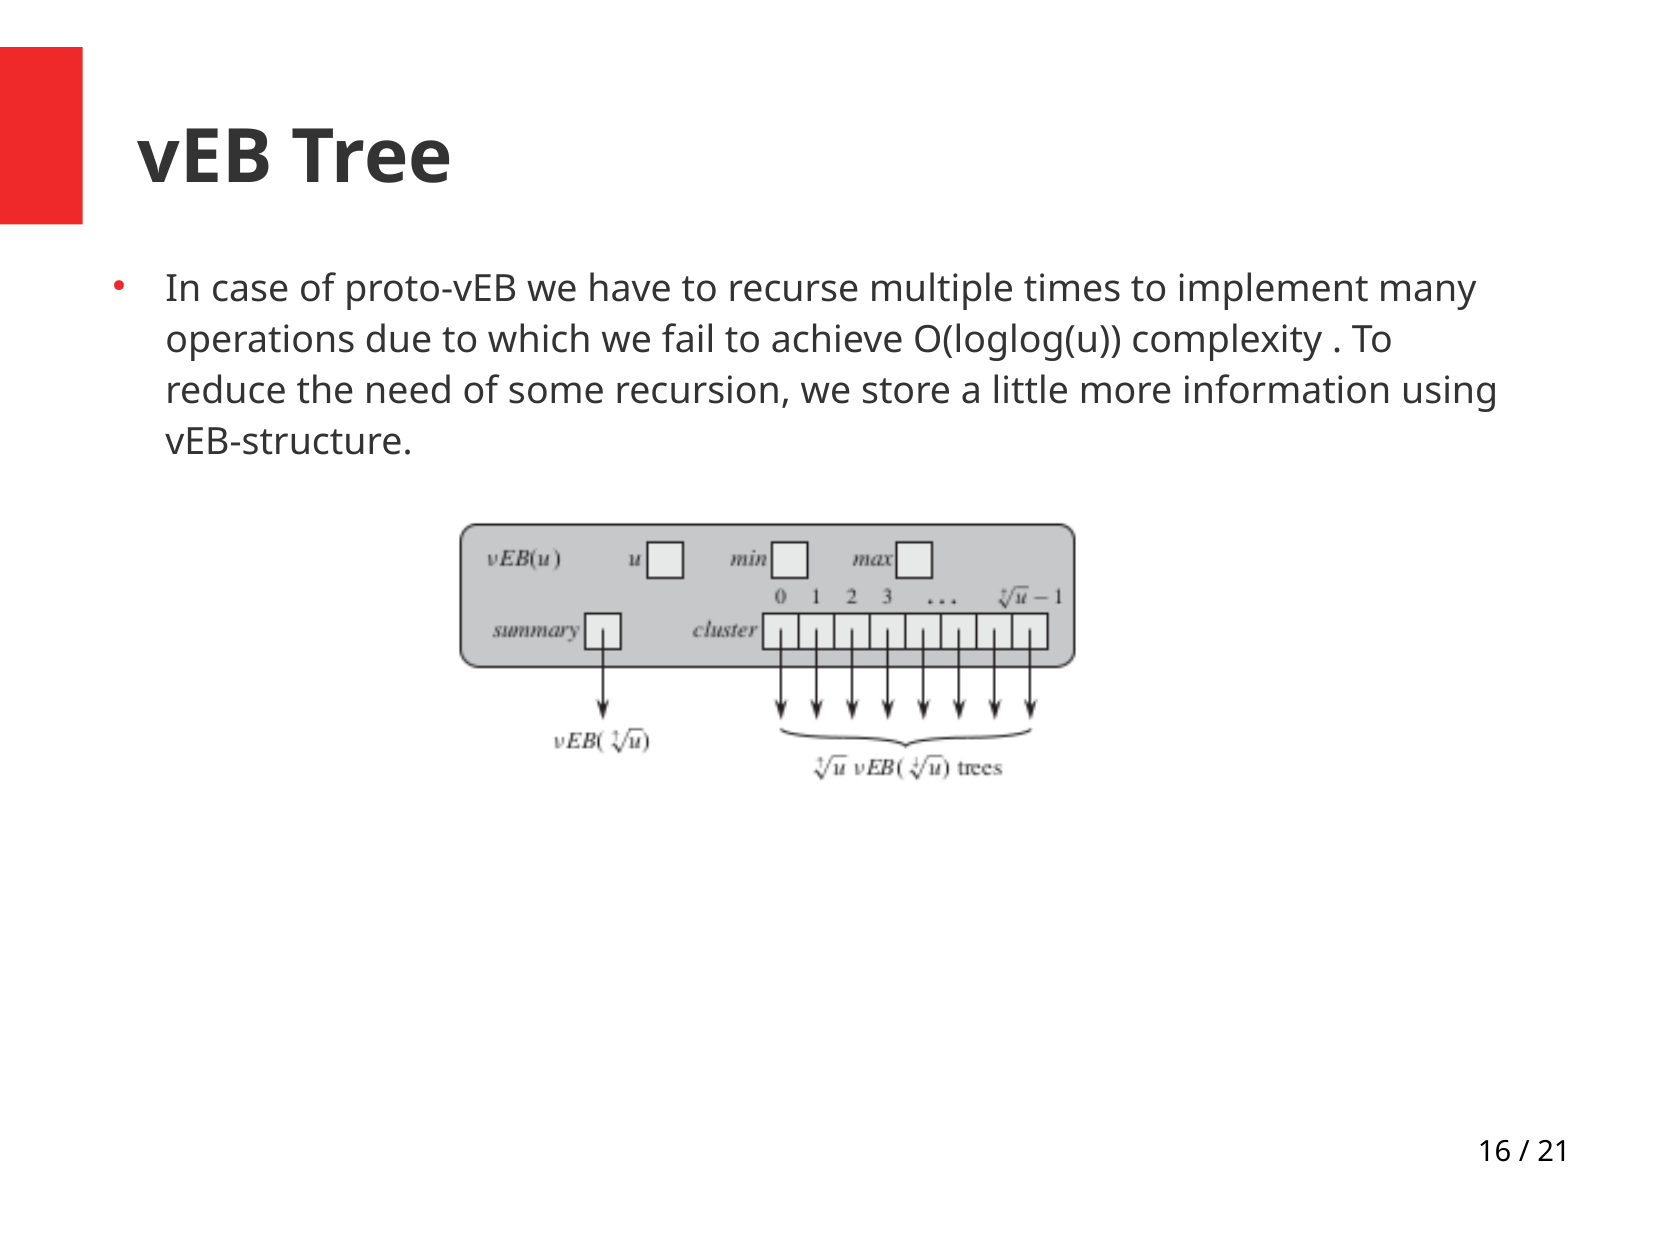

# vEB Tree
In case of proto-vEB we have to recurse multiple times to implement many operations due to which we fail to achieve O(loglog(u)) complexity . To reduce the need of some recursion, we store a little more information using vEB-structure.
16